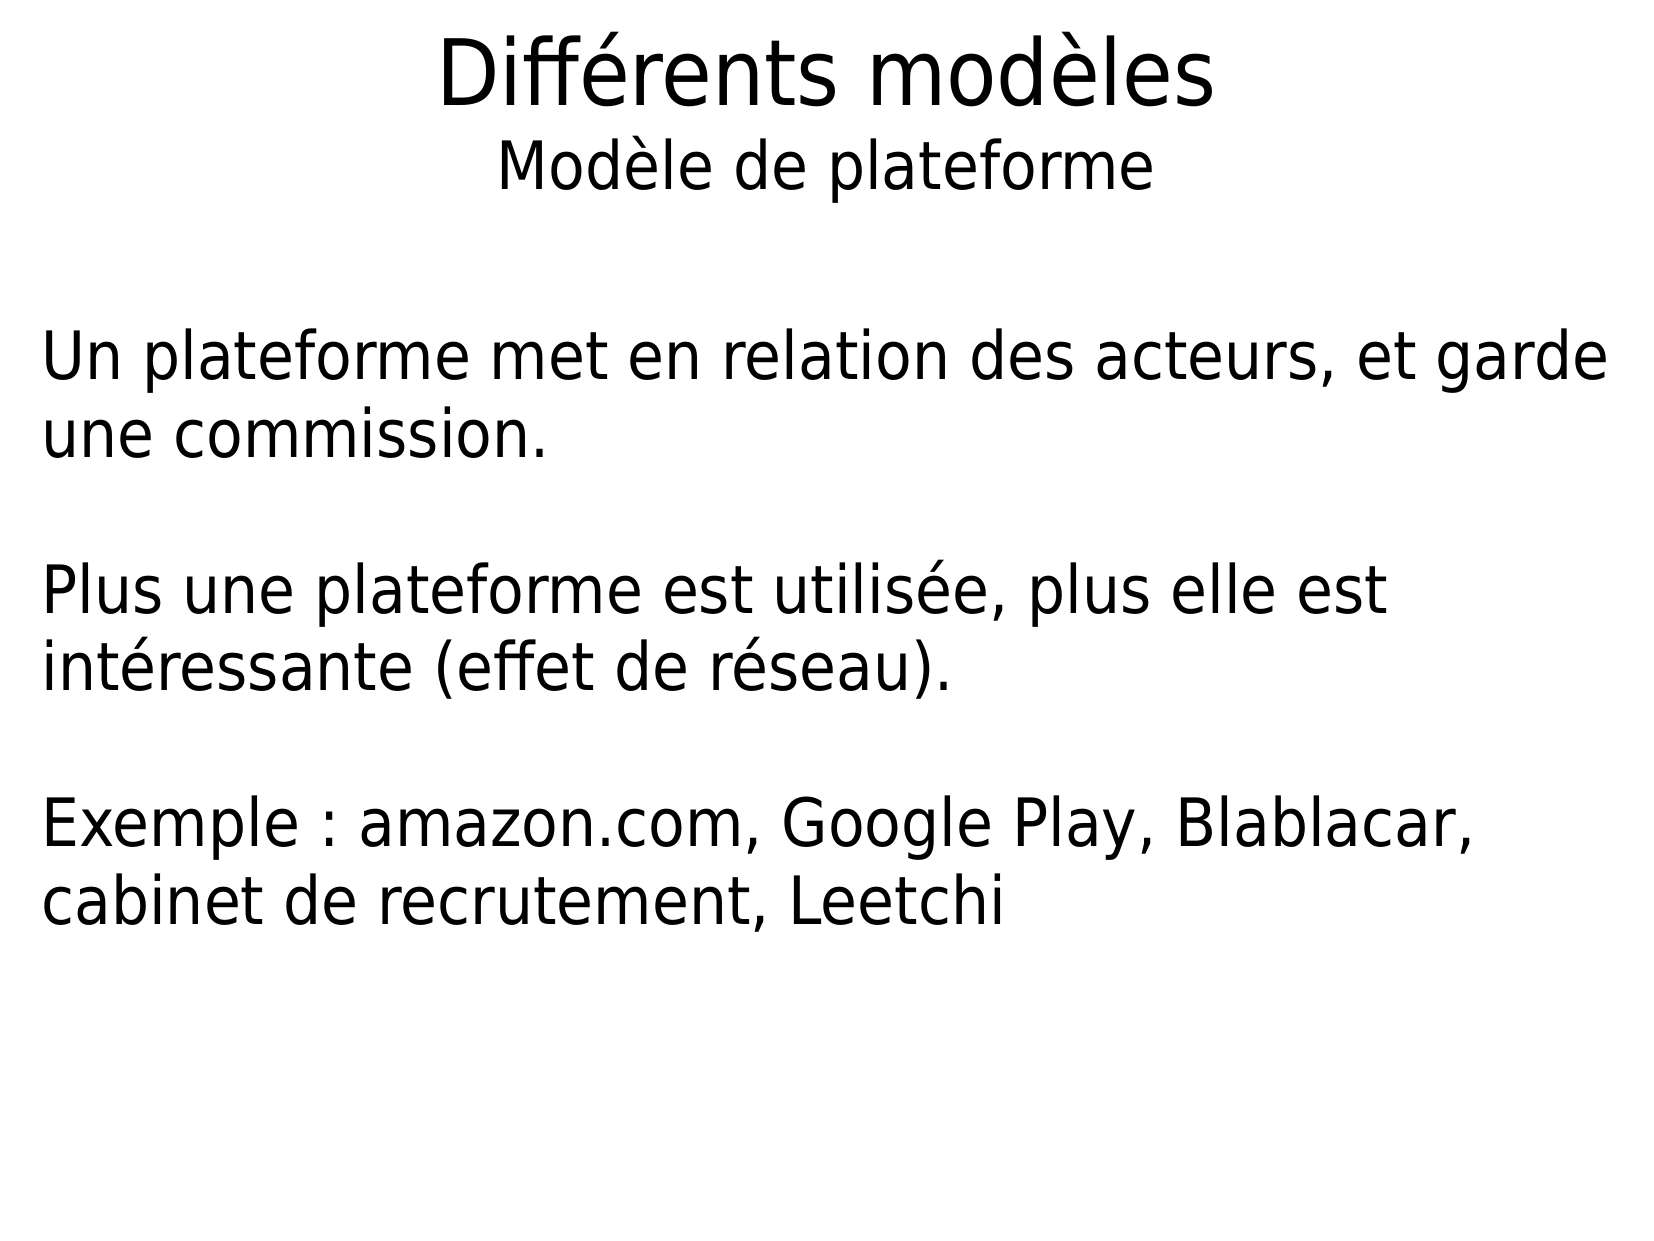

# Différents modèles Modèle de plateforme
Un plateforme met en relation des acteurs, et garde une commission.
Plus une plateforme est utilisée, plus elle est intéressante (effet de réseau).
Exemple : amazon.com, Google Play, Blablacar, cabinet de recrutement, Leetchi